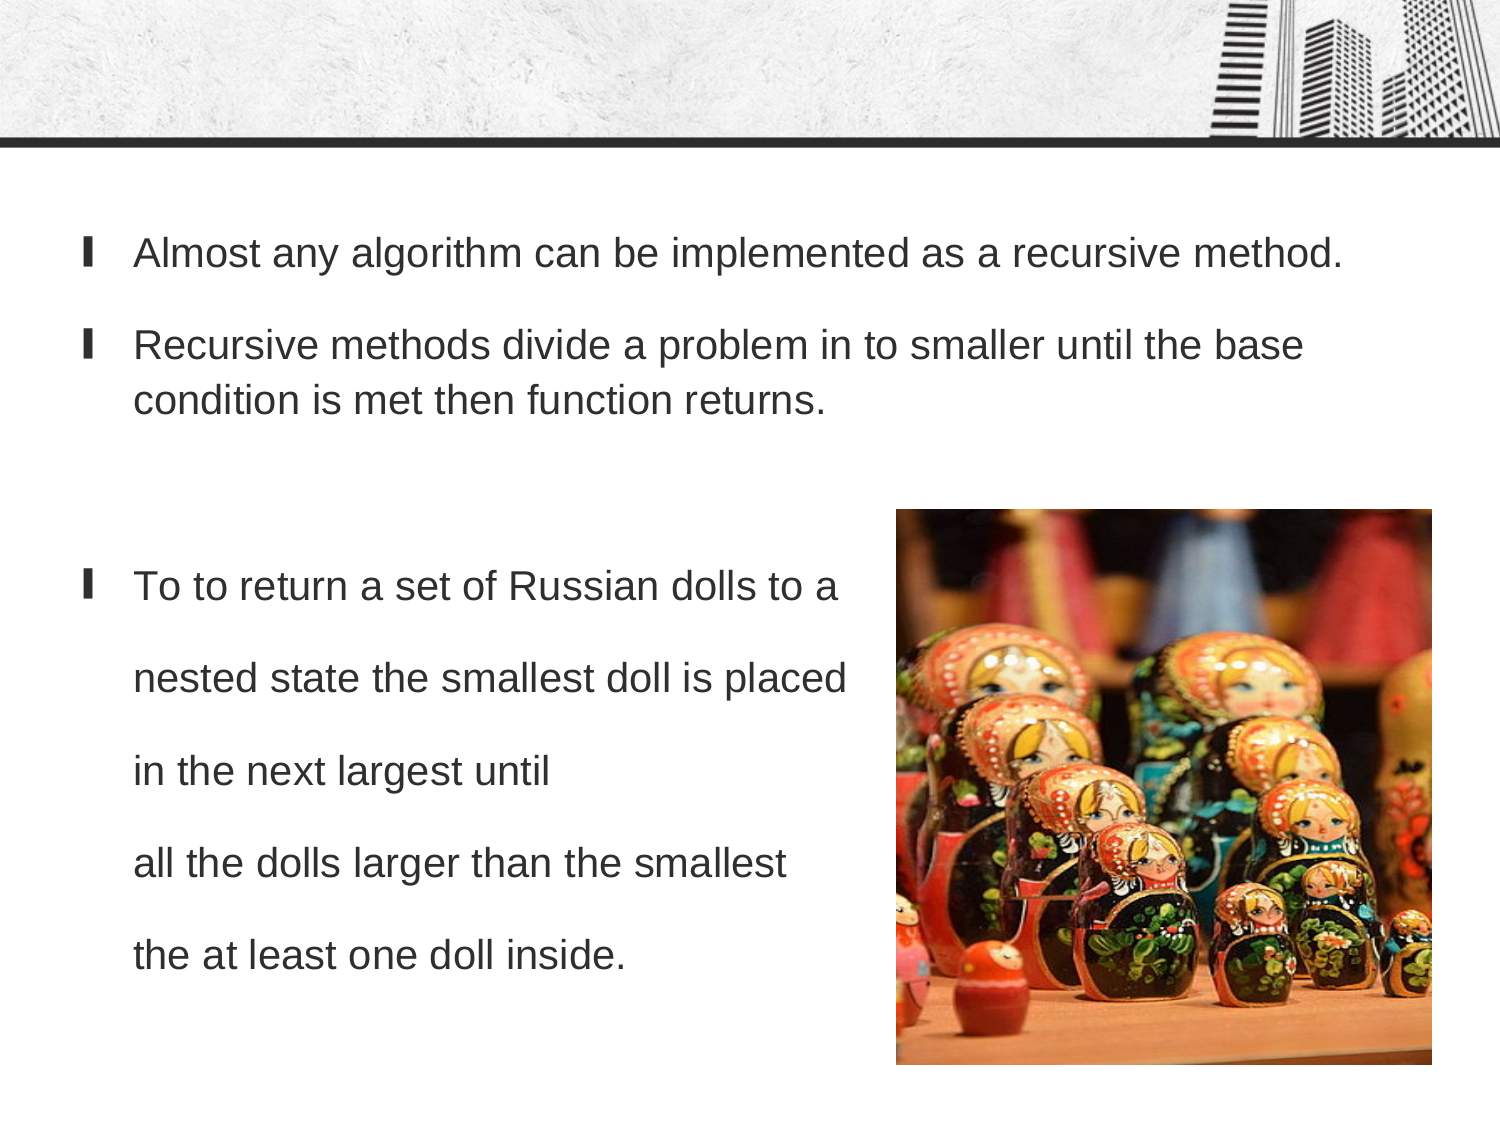

#
Almost any algorithm can be implemented as a recursive method.
Recursive methods divide a problem in to smaller until the base condition is met then function returns.
To to return a set of Russian dolls to a
nested state the smallest doll is placed
in the next largest until
all the dolls larger than the smallest
the at least one doll inside.